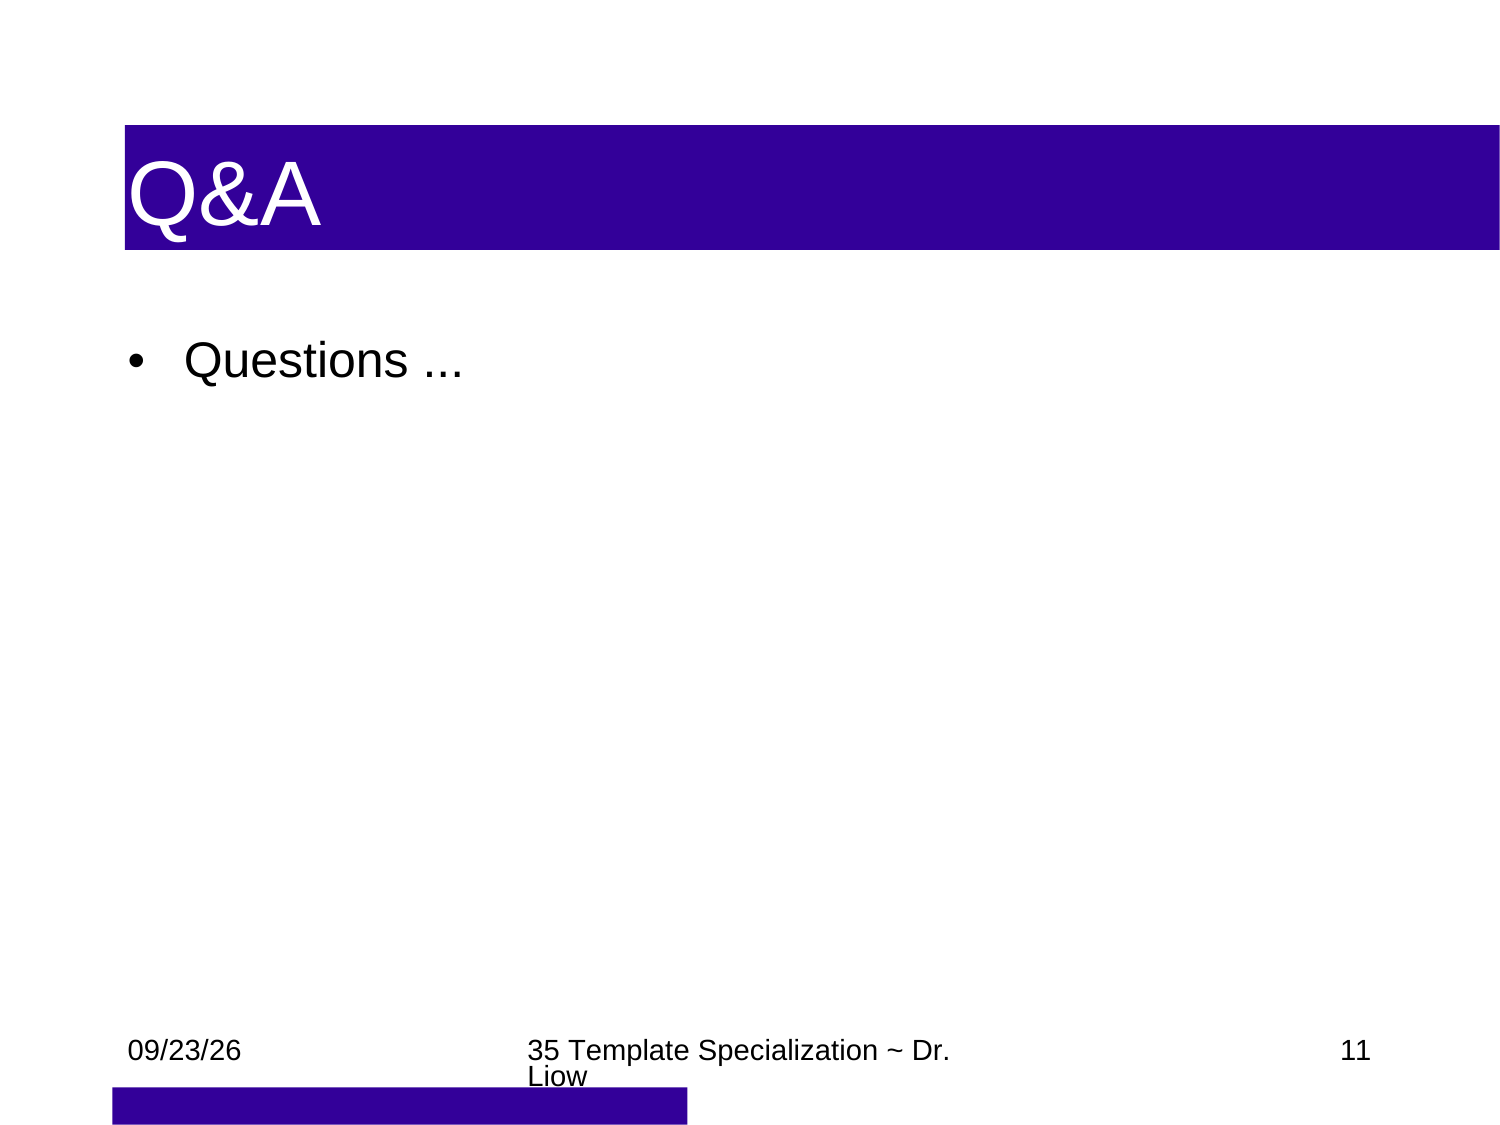

# Q&A
Questions ...
35 Template Specialization ~ Dr. Liow
11